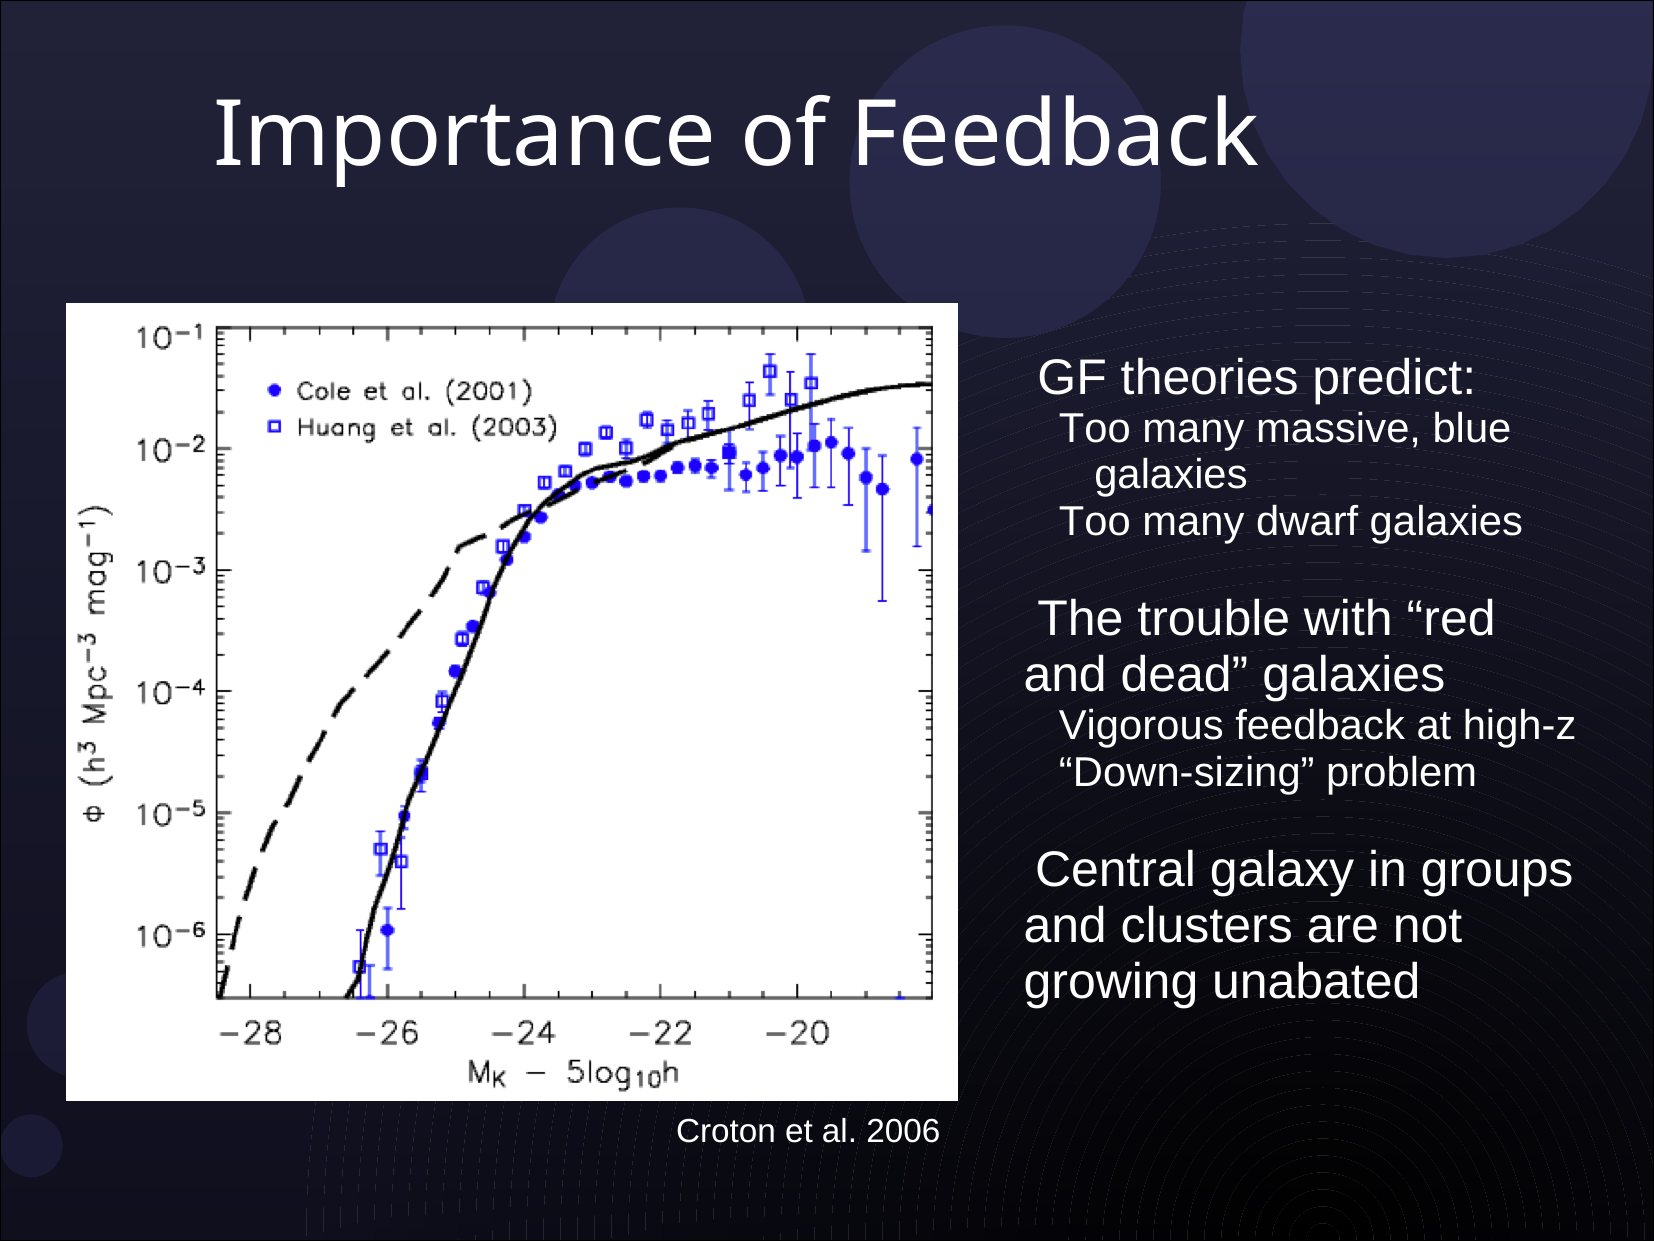

Importance of Feedback
 GF theories predict:
Too many massive, blue galaxies
Too many dwarf galaxies
 The trouble with “red and dead” galaxies
Vigorous feedback at high-z
“Down-sizing” problem
 Central galaxy in groups and clusters are not growing unabated
Croton et al. 2006